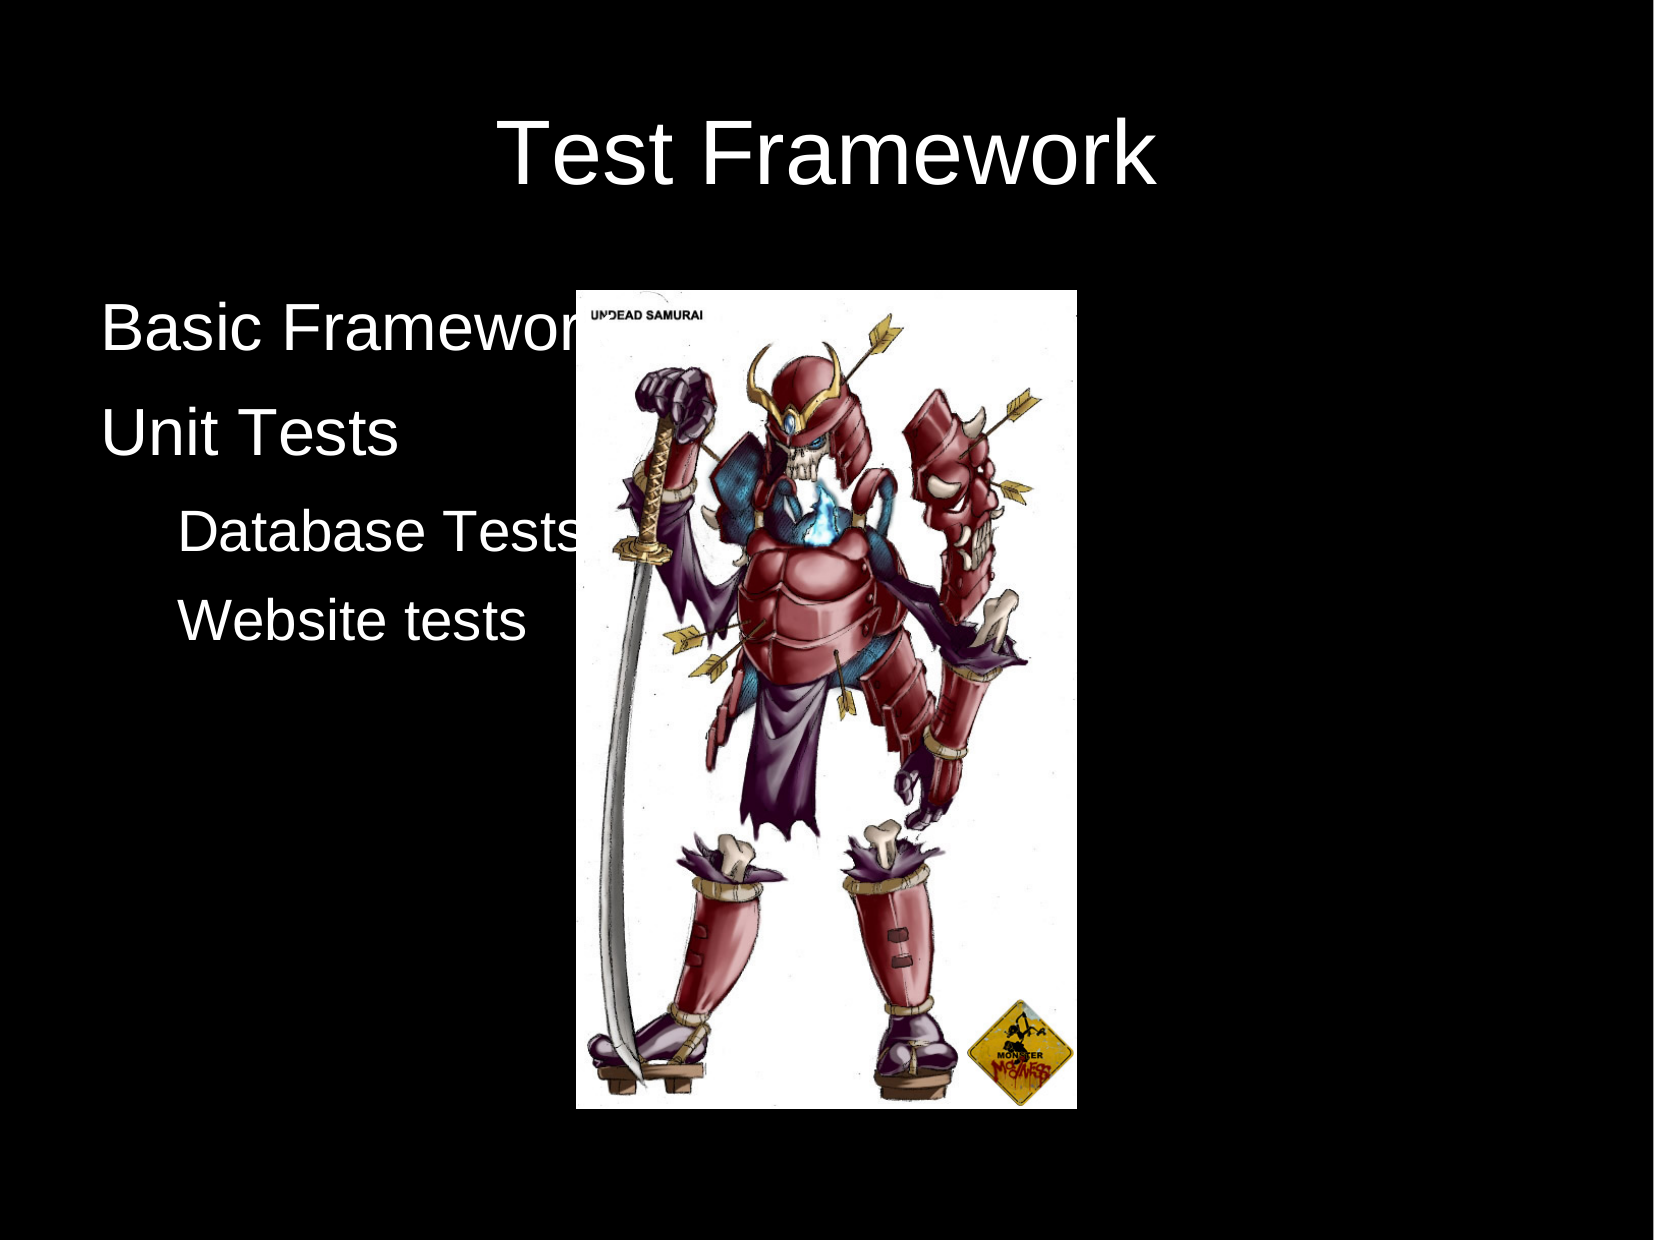

# Test Framework
Basic Framework
Unit Tests
Database Tests
Website tests